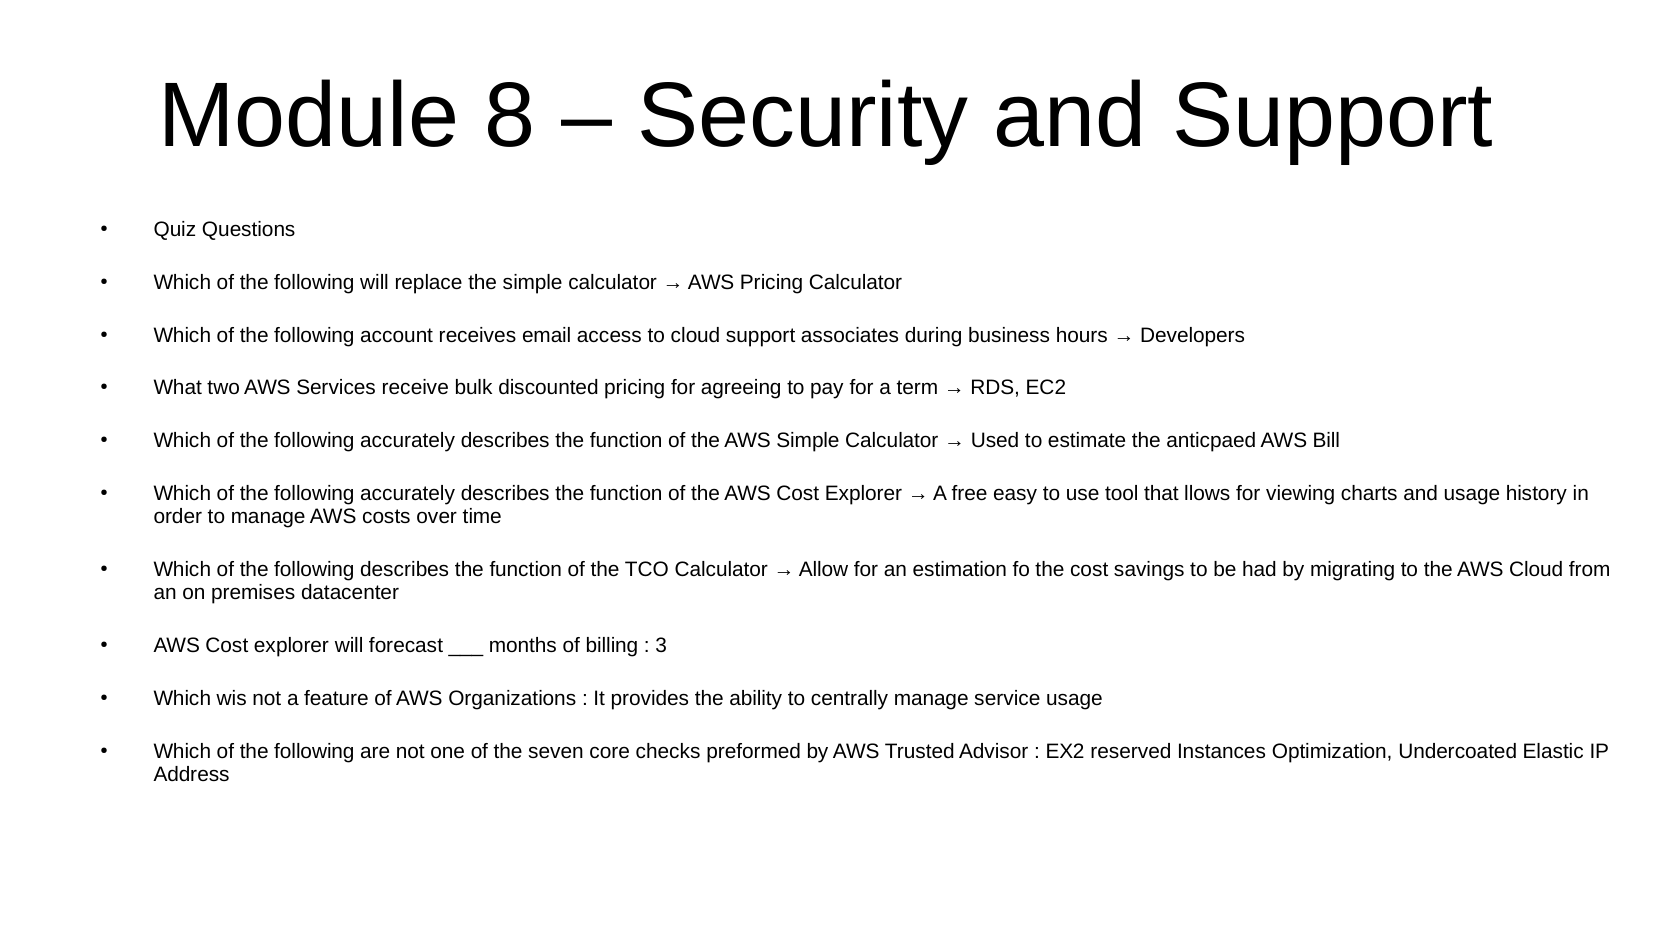

# Module 8 – Security and Support
Quiz Questions
Which of the following will replace the simple calculator → AWS Pricing Calculator
Which of the following account receives email access to cloud support associates during business hours → Developers
What two AWS Services receive bulk discounted pricing for agreeing to pay for a term → RDS, EC2
Which of the following accurately describes the function of the AWS Simple Calculator → Used to estimate the anticpaed AWS Bill
Which of the following accurately describes the function of the AWS Cost Explorer → A free easy to use tool that llows for viewing charts and usage history in order to manage AWS costs over time
Which of the following describes the function of the TCO Calculator → Allow for an estimation fo the cost savings to be had by migrating to the AWS Cloud from an on premises datacenter
AWS Cost explorer will forecast ___ months of billing : 3
Which wis not a feature of AWS Organizations : It provides the ability to centrally manage service usage
Which of the following are not one of the seven core checks preformed by AWS Trusted Advisor : EX2 reserved Instances Optimization, Undercoated Elastic IP Address